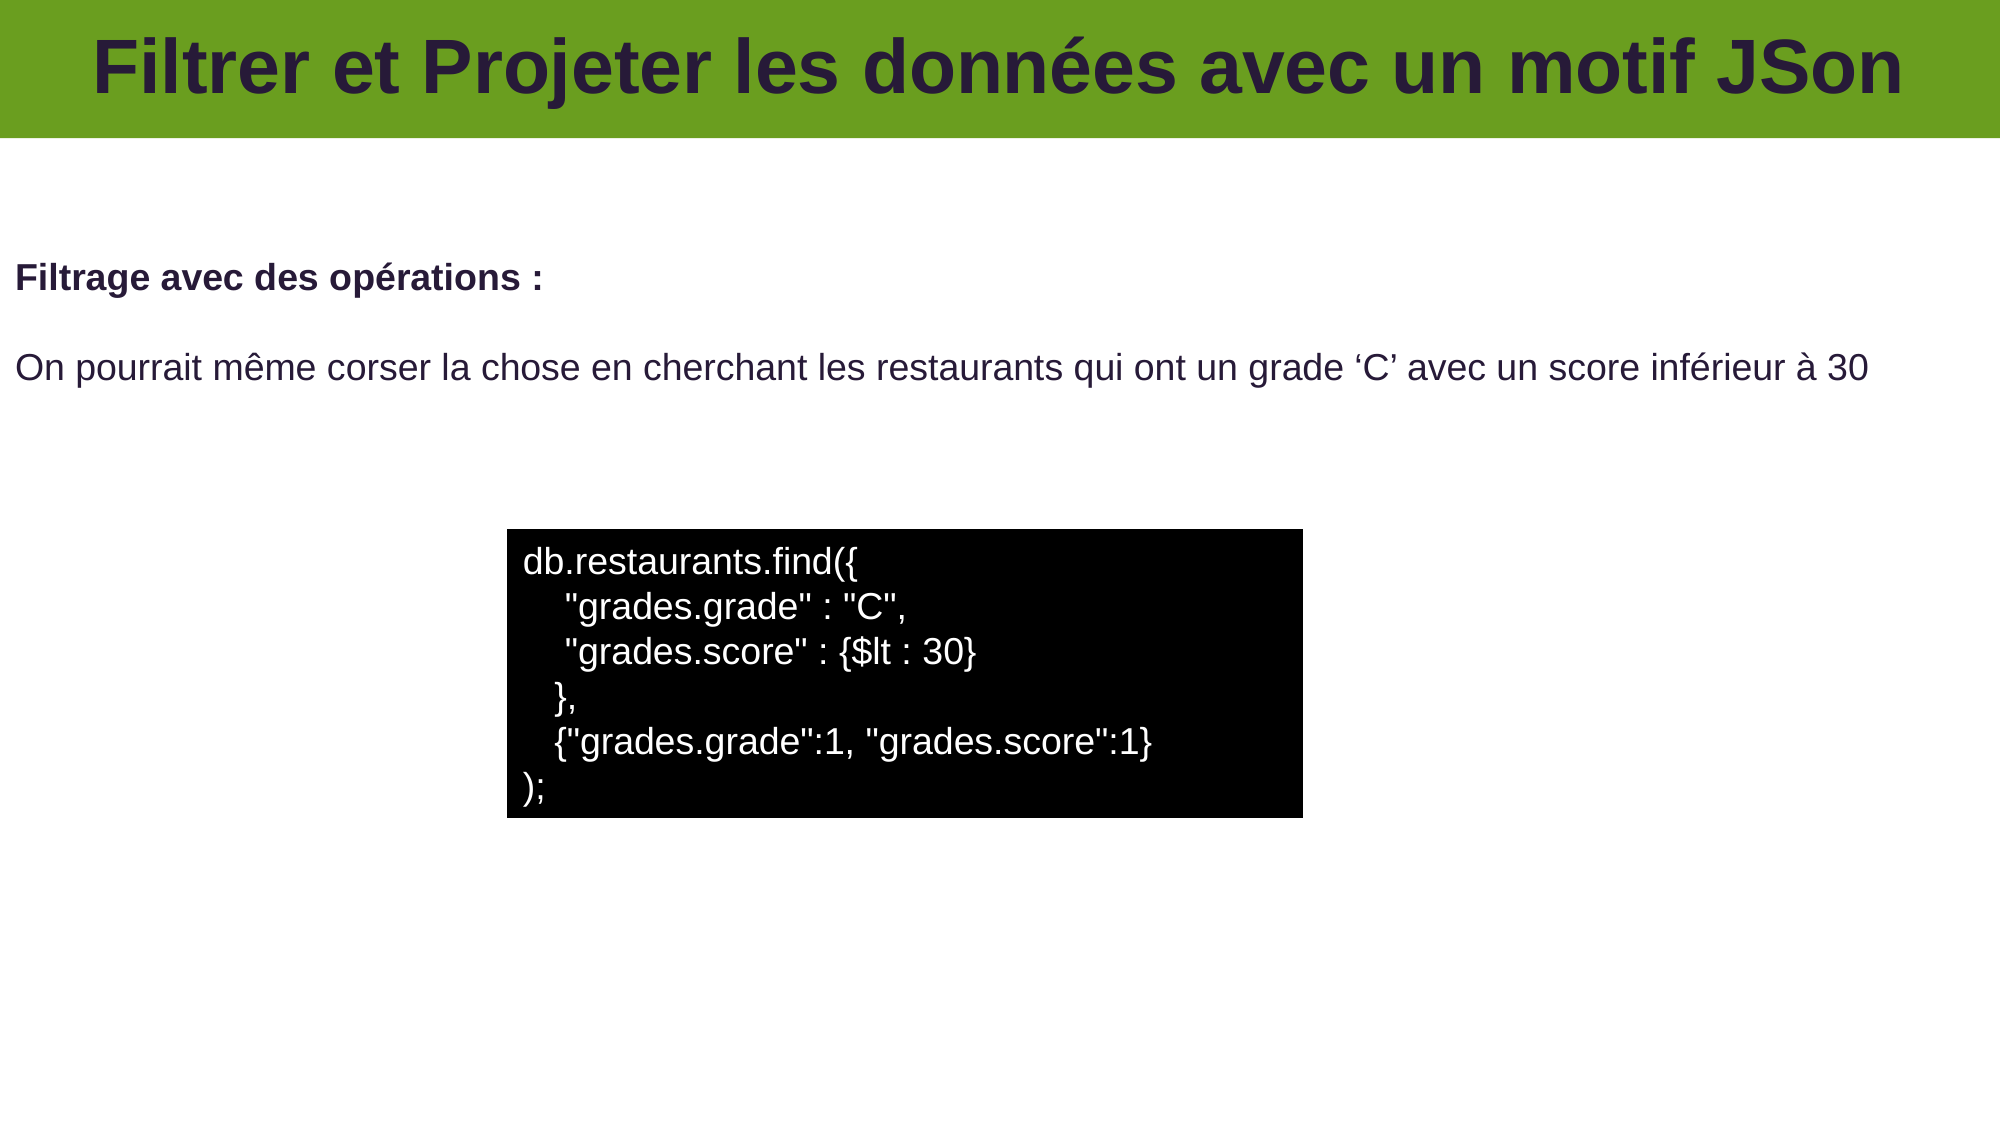

Filtrer et Projeter les données avec un motif JSon
Filtrage avec des opérations :
On pourrait même corser la chose en cherchant les restaurants qui ont un grade ‘C’ avec un score inférieur à 30
db.restaurants.find({
 "grades.grade" : "C",
 "grades.score" : {$lt : 30}
 },
 {"grades.grade":1, "grades.score":1}
);